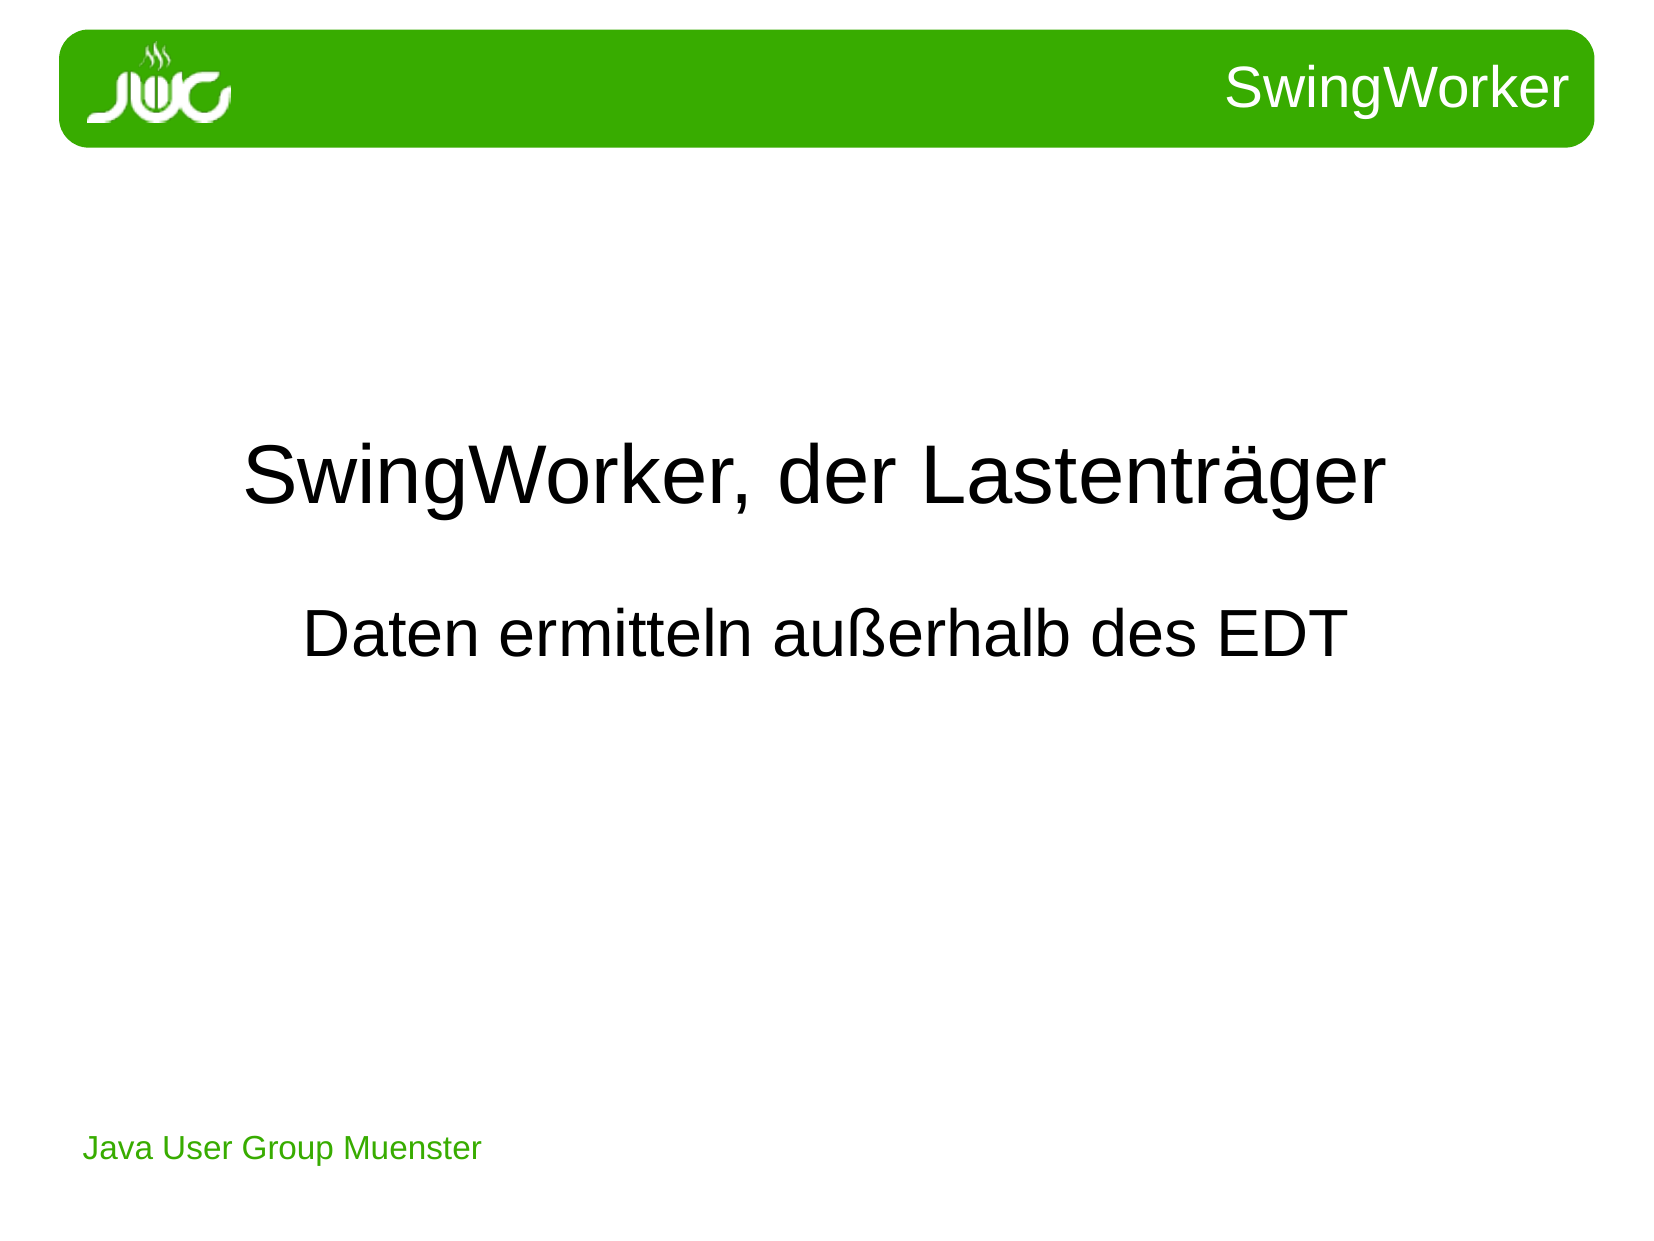

# SwingWorker
SwingWorker, der Lastenträger
Daten ermitteln außerhalb des EDT